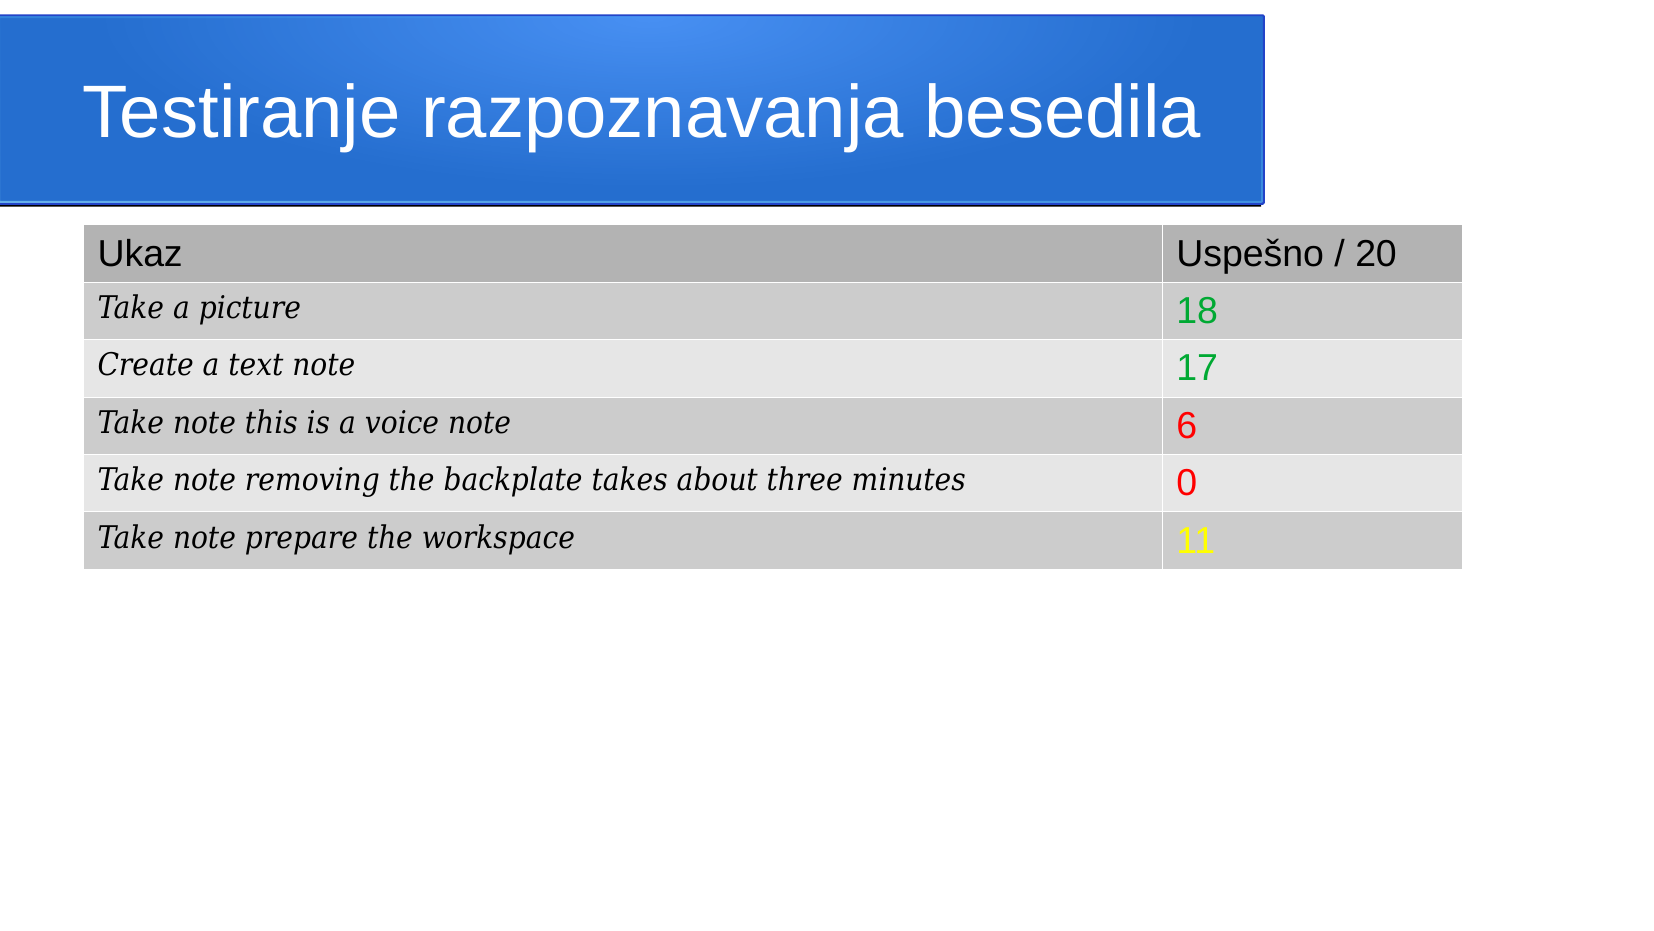

# Testiranje razpoznavanja besedila
| Ukaz | Uspešno / 20 |
| --- | --- |
| Take a picture | 18 |
| Create a text note | 17 |
| Take note this is a voice note | 6 |
| Take note removing the backplate takes about three minutes | 0 |
| Take note prepare the workspace | 11 |